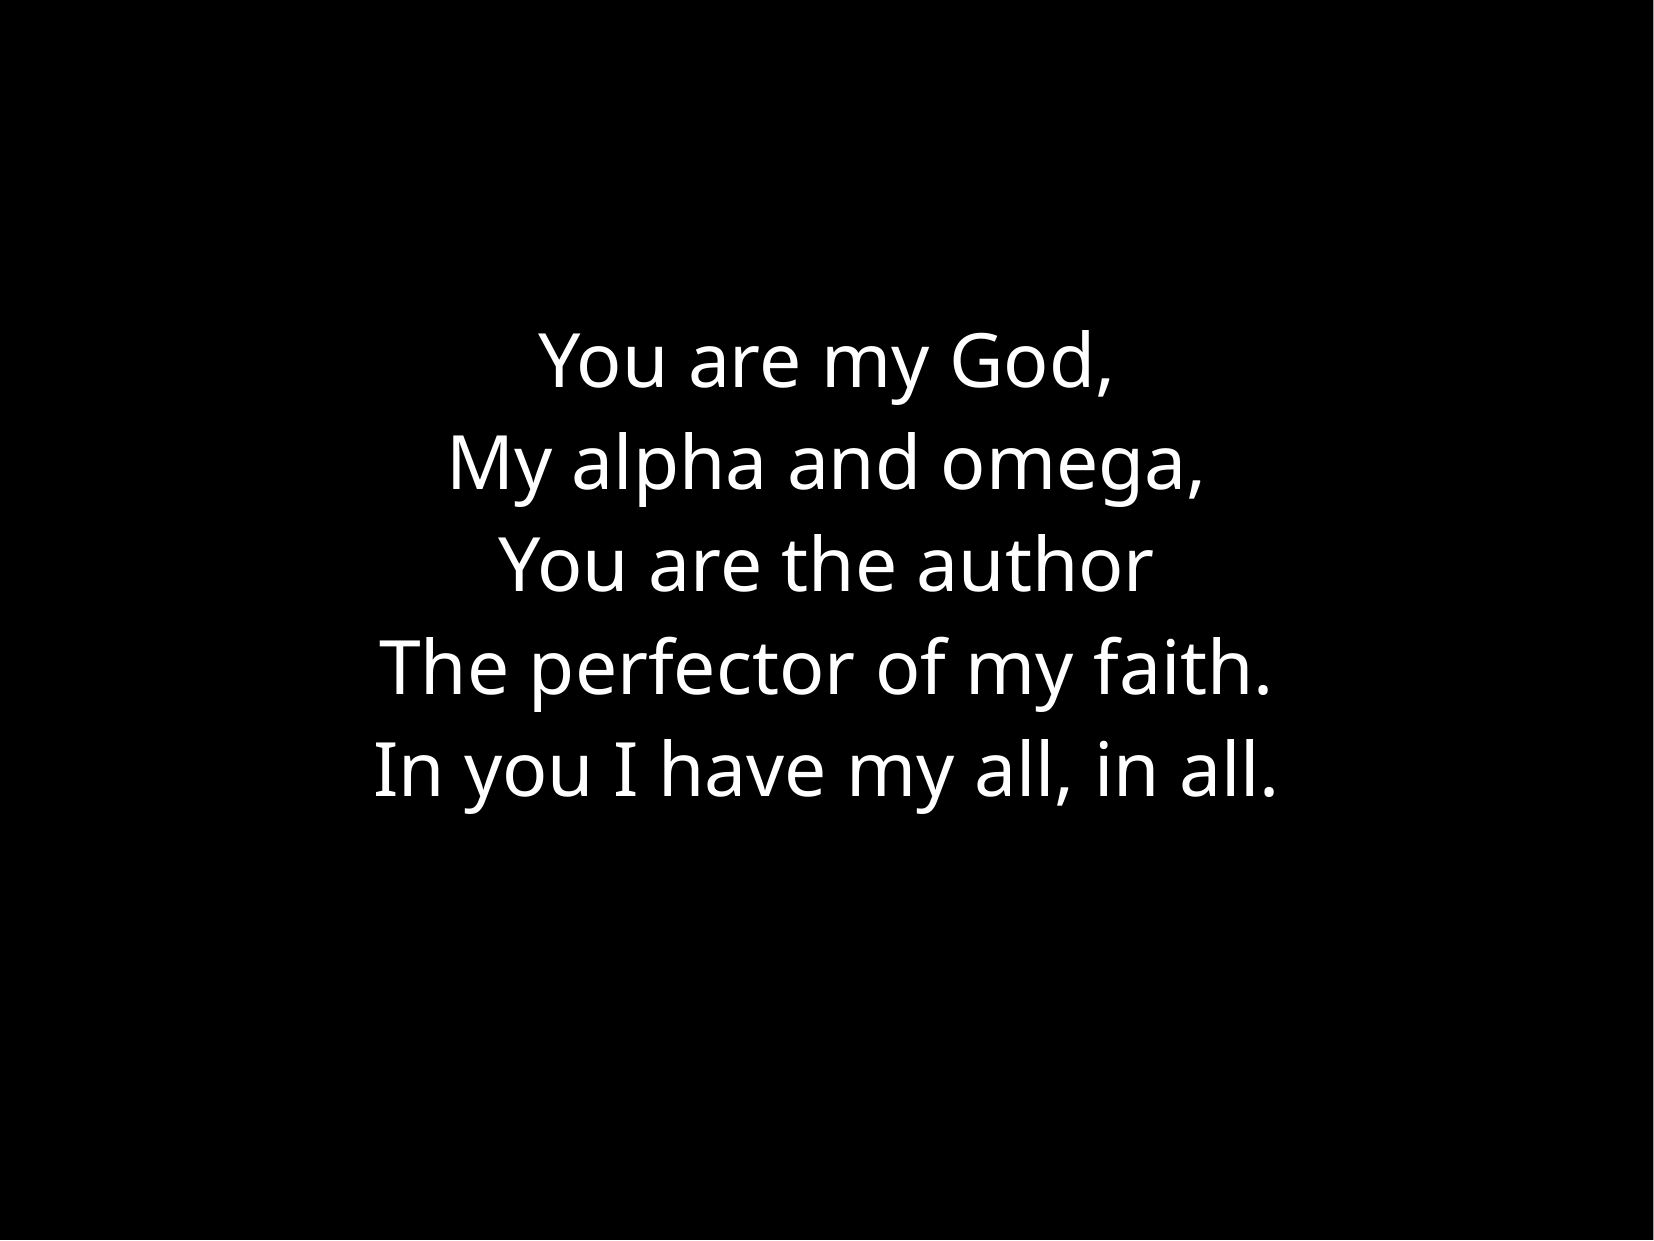

#
You are my God,
My alpha and omega,
You are the author
The perfector of my faith.
In you I have my all, in all.